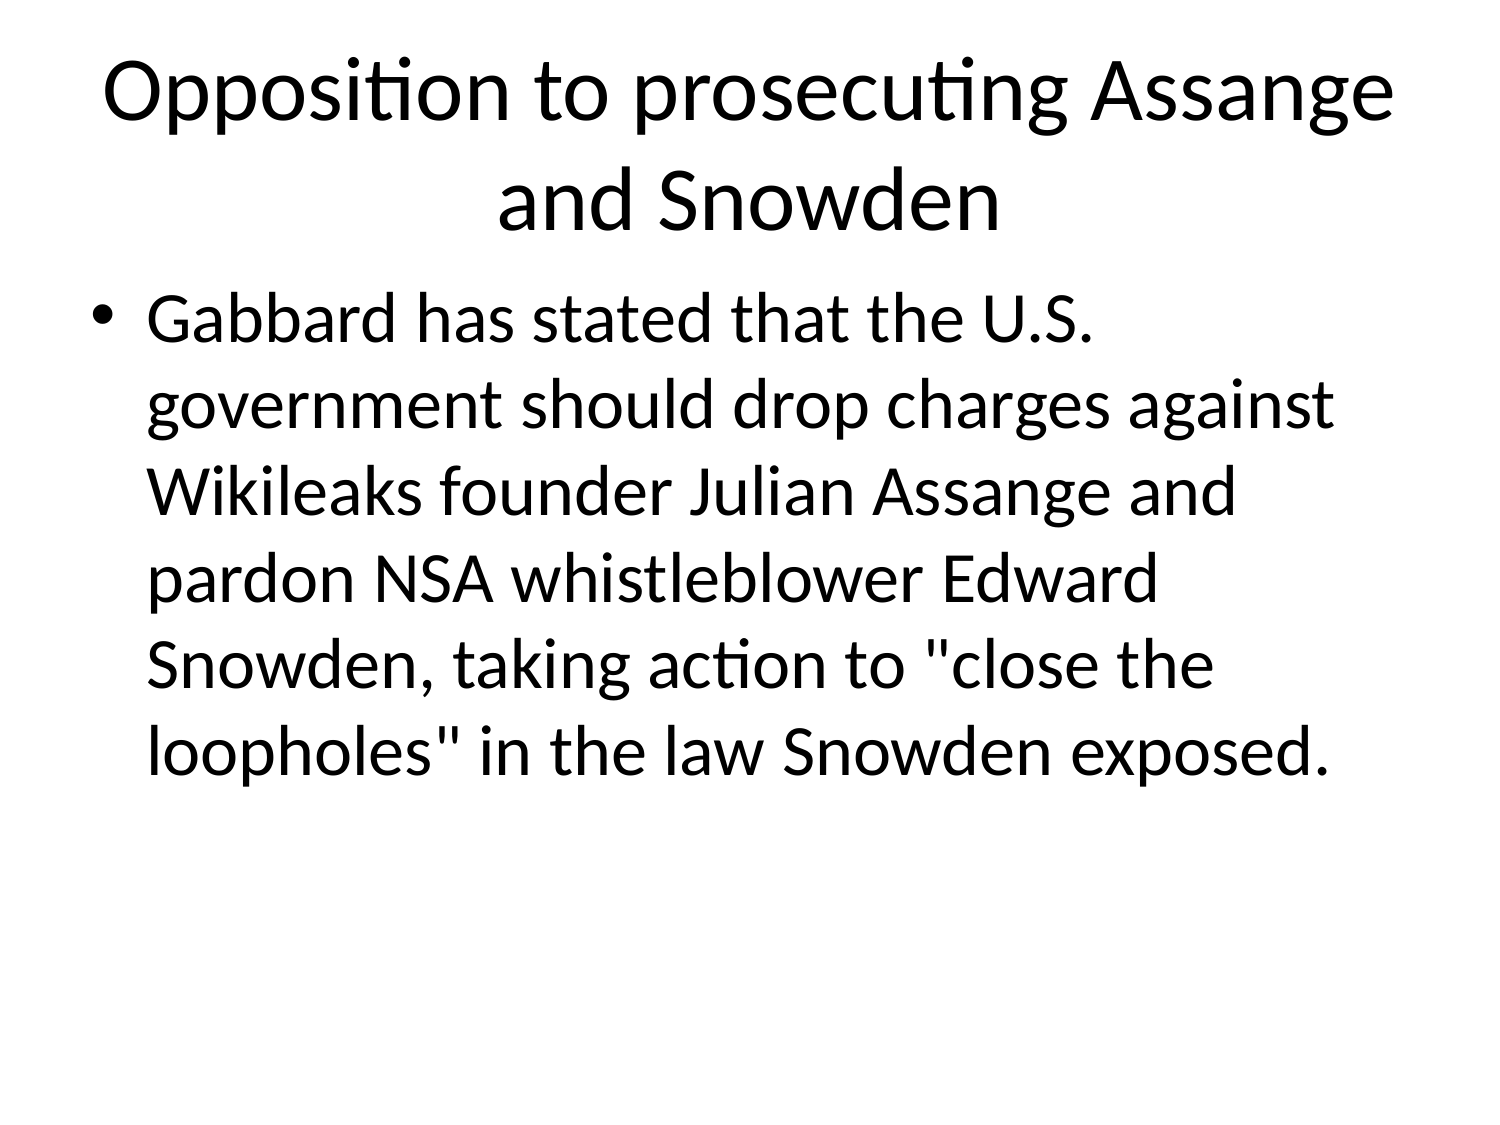

# Opposition to prosecuting Assange and Snowden
Gabbard has stated that the U.S. government should drop charges against Wikileaks founder Julian Assange and pardon NSA whistleblower Edward Snowden, taking action to "close the loopholes" in the law Snowden exposed.